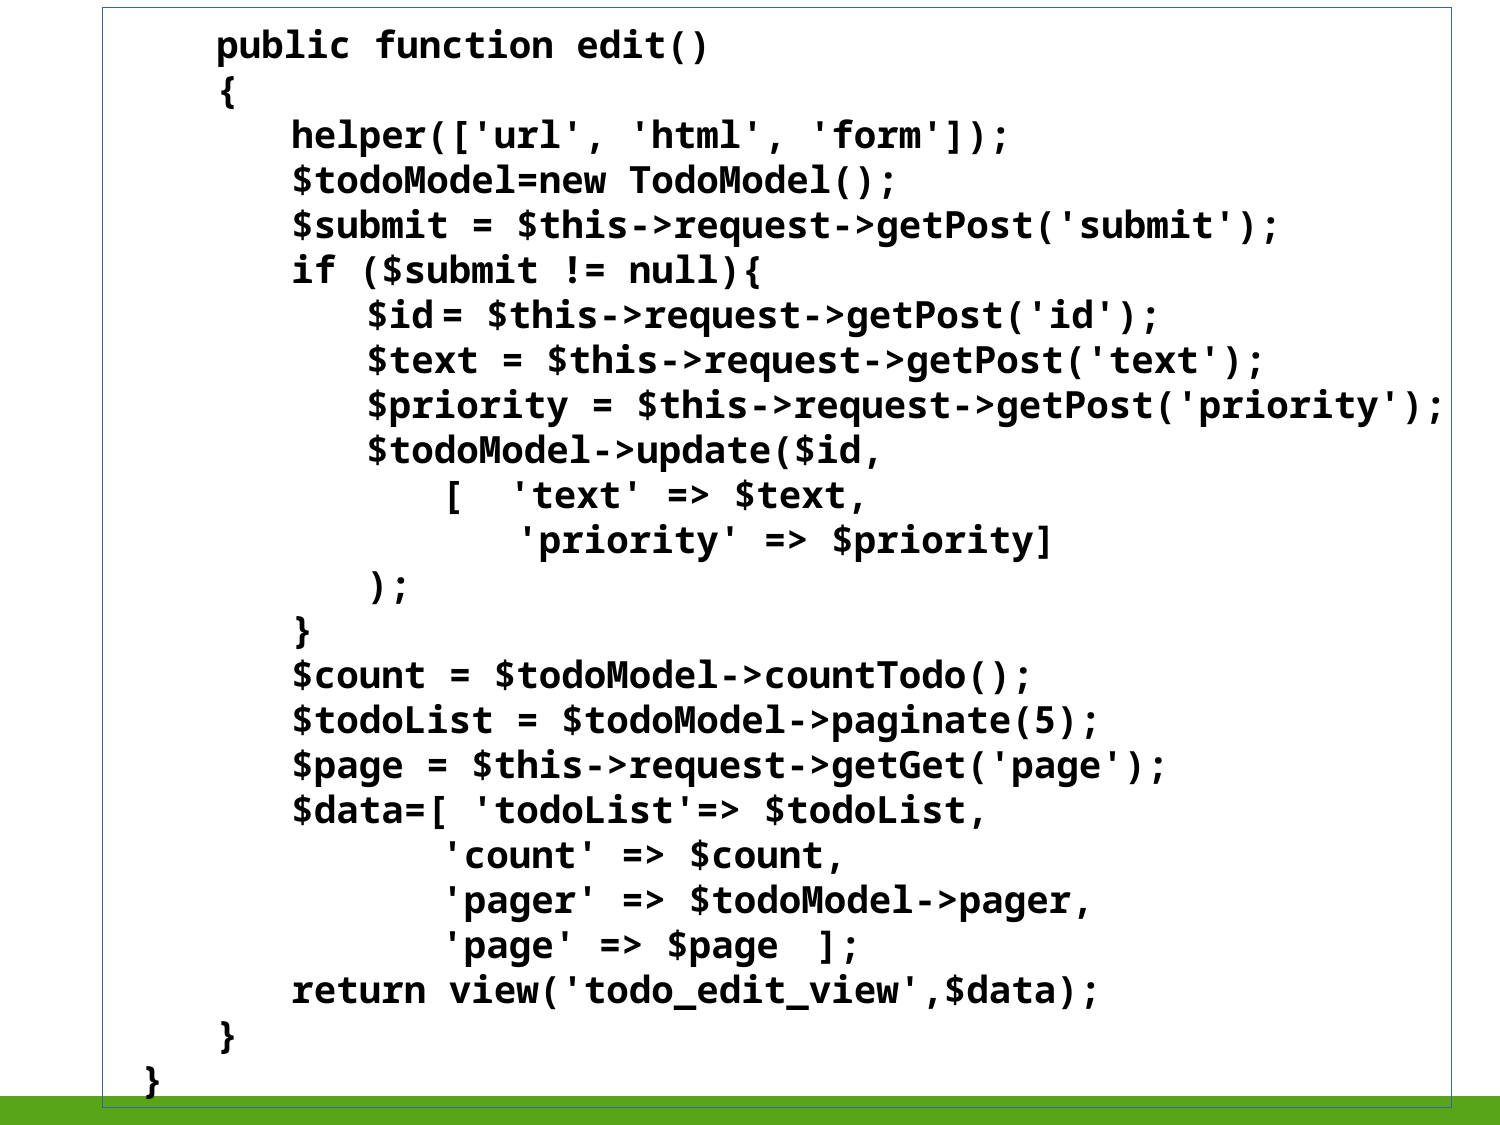

public function edit()
	{
		helper(['url', 'html', 'form']);
		$todoModel=new TodoModel();
		$submit = $this->request->getPost('submit');
		if ($submit != null){
			$id	= $this->request->getPost('id');
			$text = $this->request->getPost('text');
			$priority = $this->request->getPost('priority');
			$todoModel->update($id,
				[ 'text' => $text,
					'priority' => $priority]
 );
		}
		$count = $todoModel->countTodo();
		$todoList = $todoModel->paginate(5);
		$page = $this->request->getGet('page');
		$data=[ 'todoList'=> $todoList,
				'count' => $count,
				'pager' => $todoModel->pager,
				'page' => $page 	];
		return view('todo_edit_view',$data);
	}
}